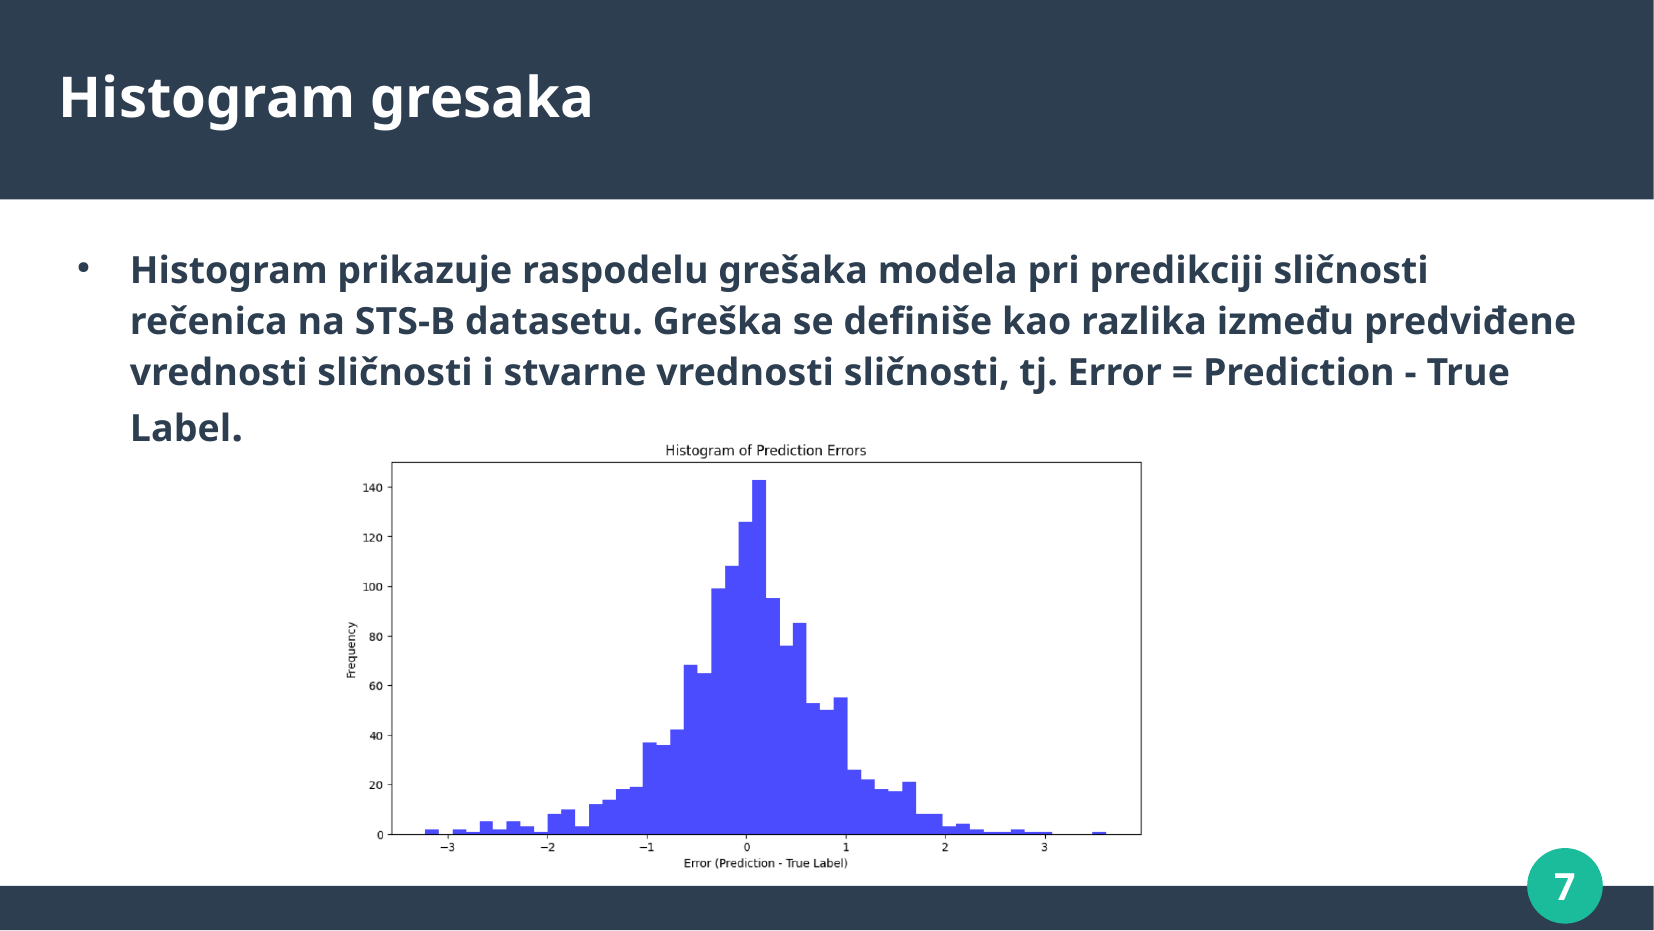

# Histogram gresaka
Histogram prikazuje raspodelu grešaka modela pri predikciji sličnosti rečenica na STS-B datasetu. Greška se definiše kao razlika između predviđene vrednosti sličnosti i stvarne vrednosti sličnosti, tj. Error = Prediction - True Label.